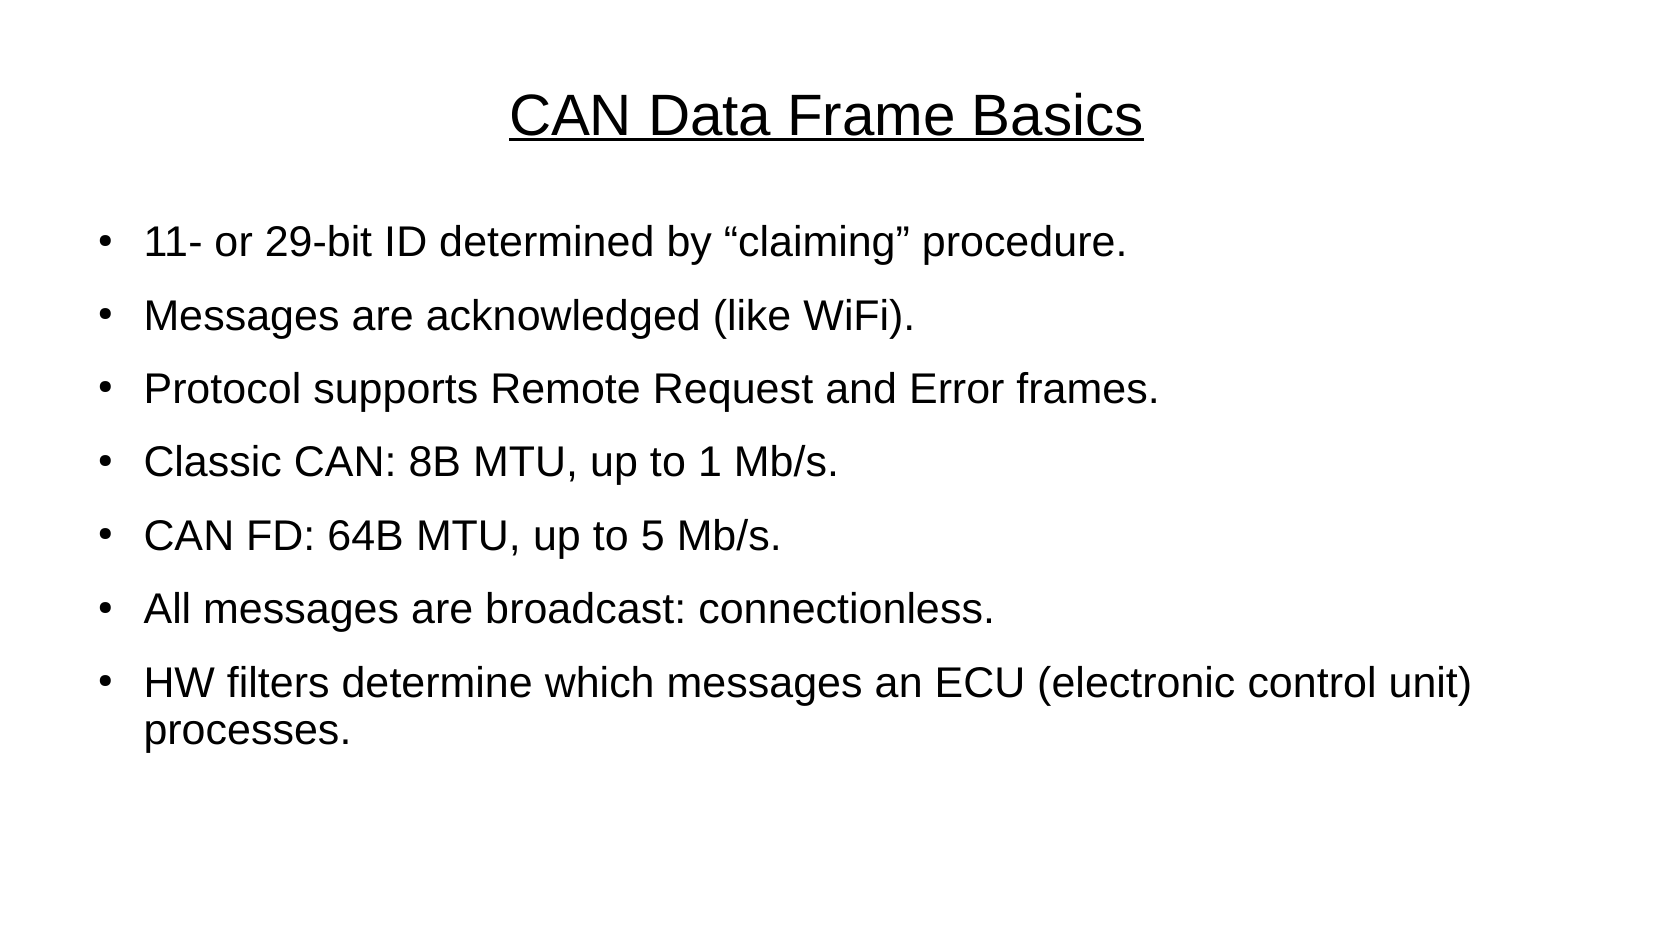

# CAN Data Frame Basics
11- or 29-bit ID determined by “claiming” procedure.
Messages are acknowledged (like WiFi).
Protocol supports Remote Request and Error frames.
Classic CAN: 8B MTU, up to 1 Mb/s.
CAN FD: 64B MTU, up to 5 Mb/s.
All messages are broadcast: connectionless.
HW filters determine which messages an ECU (electronic control unit) processes.